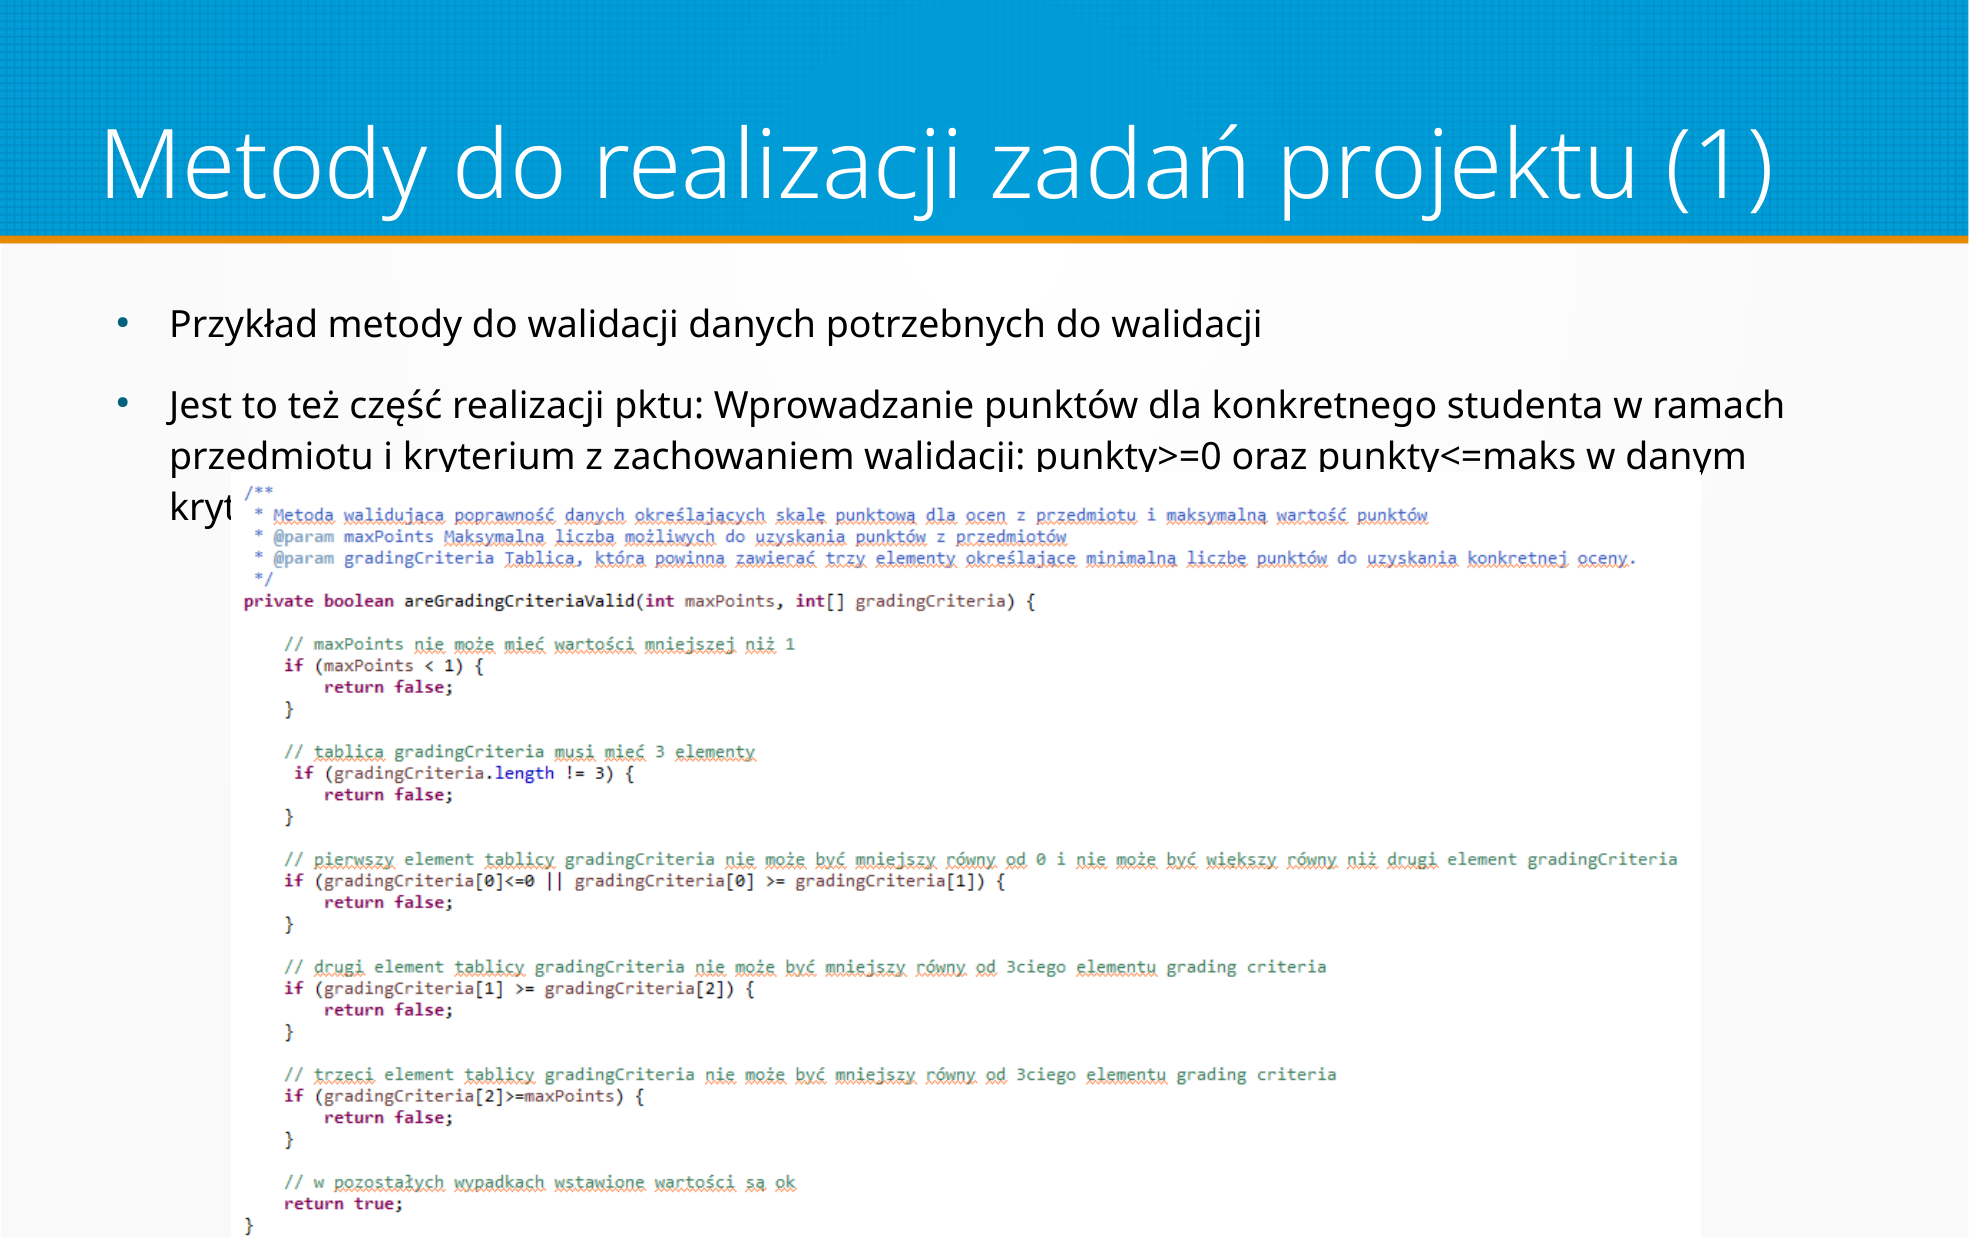

# Metody do realizacji zadań projektu (1)
Przykład metody do walidacji danych potrzebnych do walidacji
Jest to też część realizacji pktu: Wprowadzanie punktów dla konkretnego studenta w ramach przedmiotu i kryterium z zachowaniem walidacji: punkty>=0 oraz punkty<=maks w danym kryterium, edycja, usuwanie.